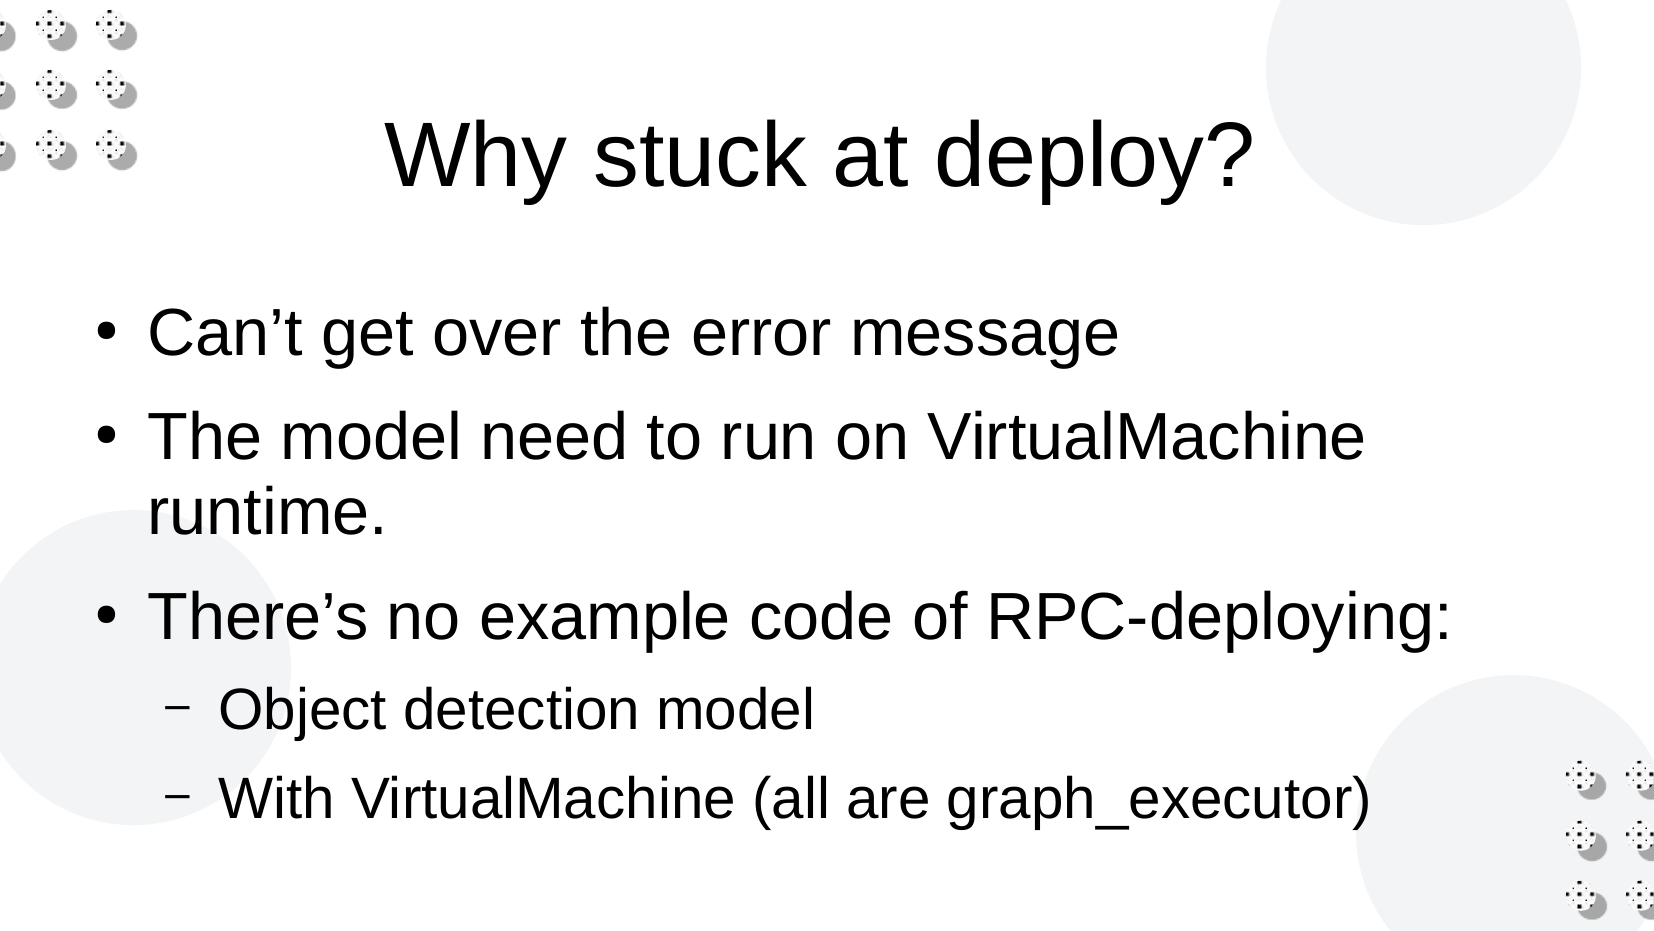

# Why stuck at deploy?
Can’t get over the error message
The model need to run on VirtualMachine runtime.
There’s no example code of RPC-deploying:
Object detection model
With VirtualMachine (all are graph_executor)